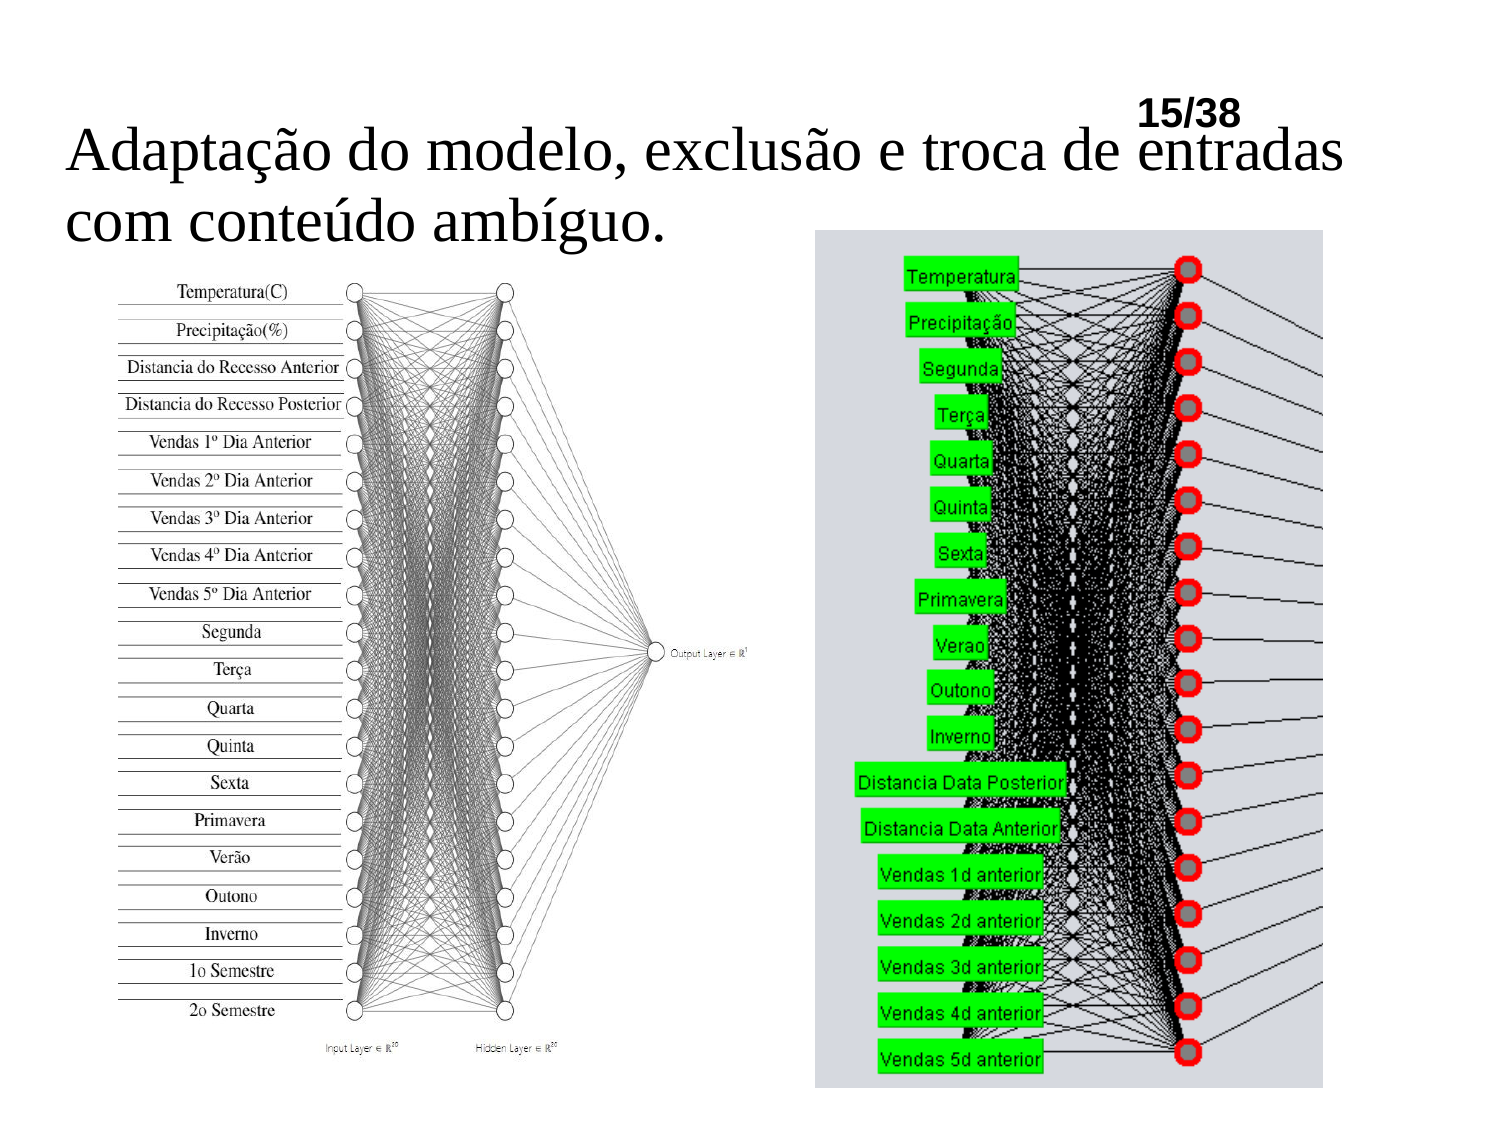

15/38
Adaptação do modelo, exclusão e troca de entradas com conteúdo ambíguo.